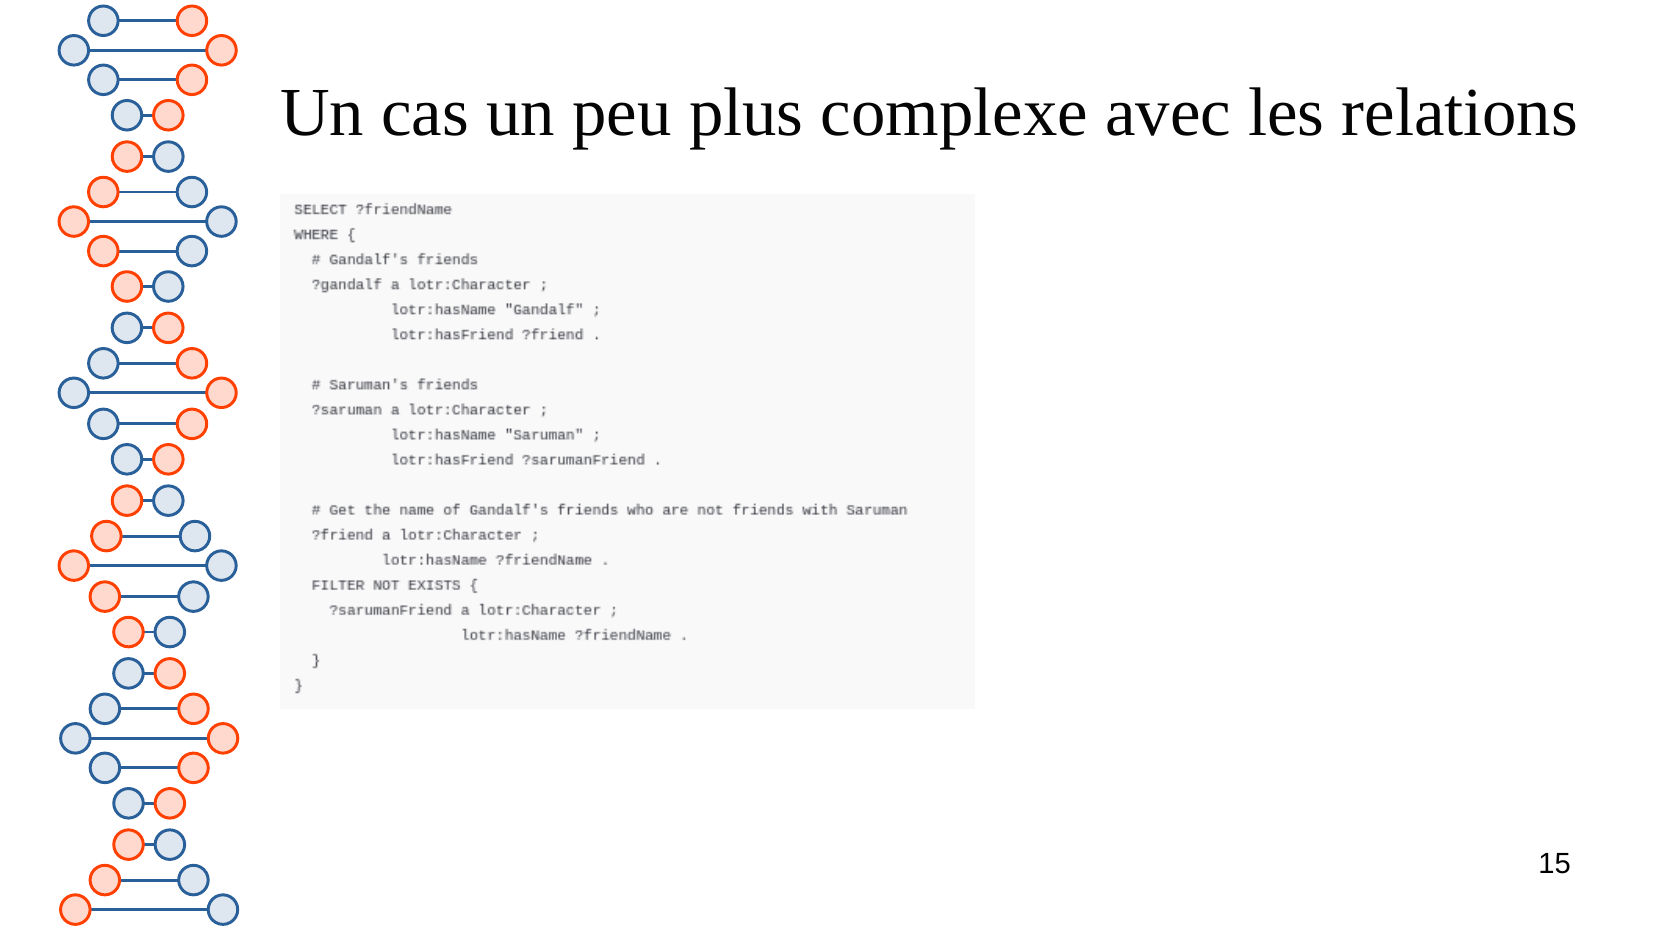

# Un cas un peu plus complexe avec les relations
15